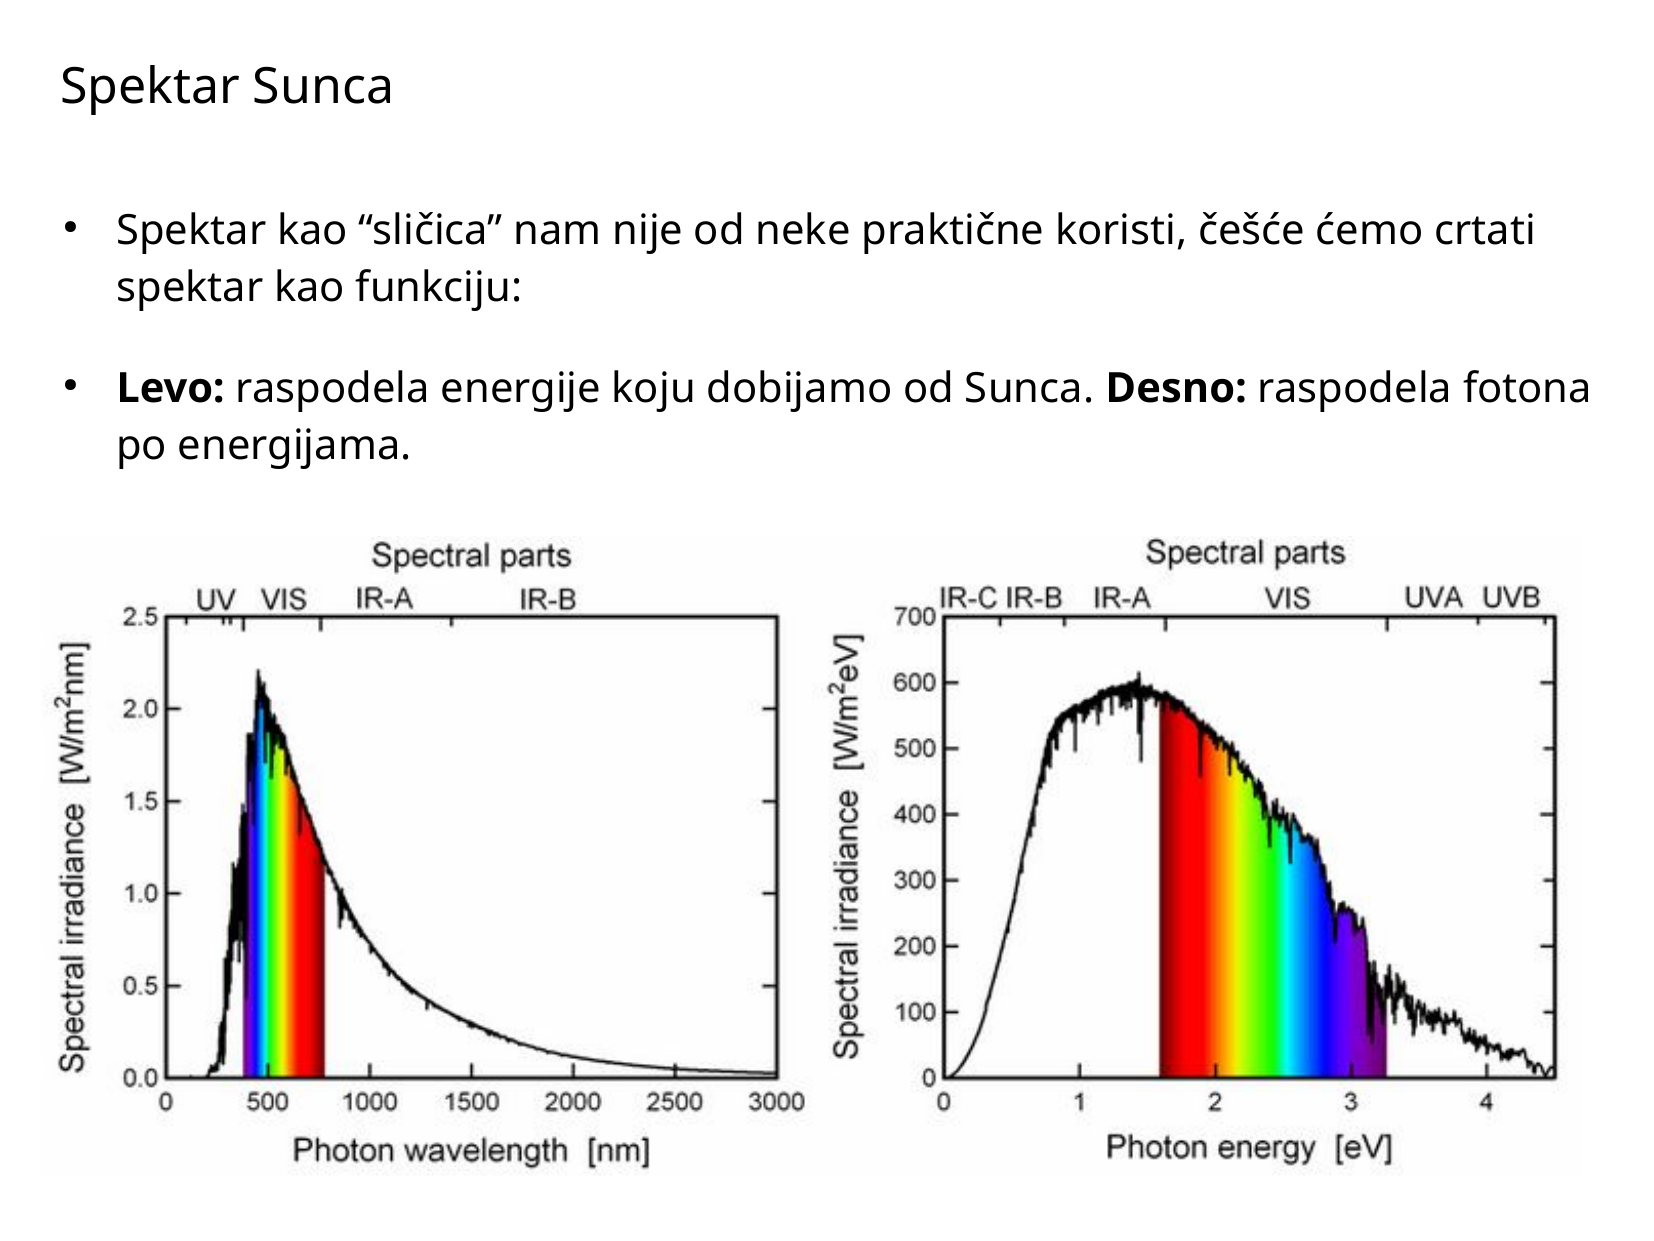

# Spektar Sunca
Spektar kao “sličica” nam nije od neke praktične koristi, češće ćemo crtati spektar kao funkciju:
Levo: raspodela energije koju dobijamo od Sunca. Desno: raspodela fotona po energijama.